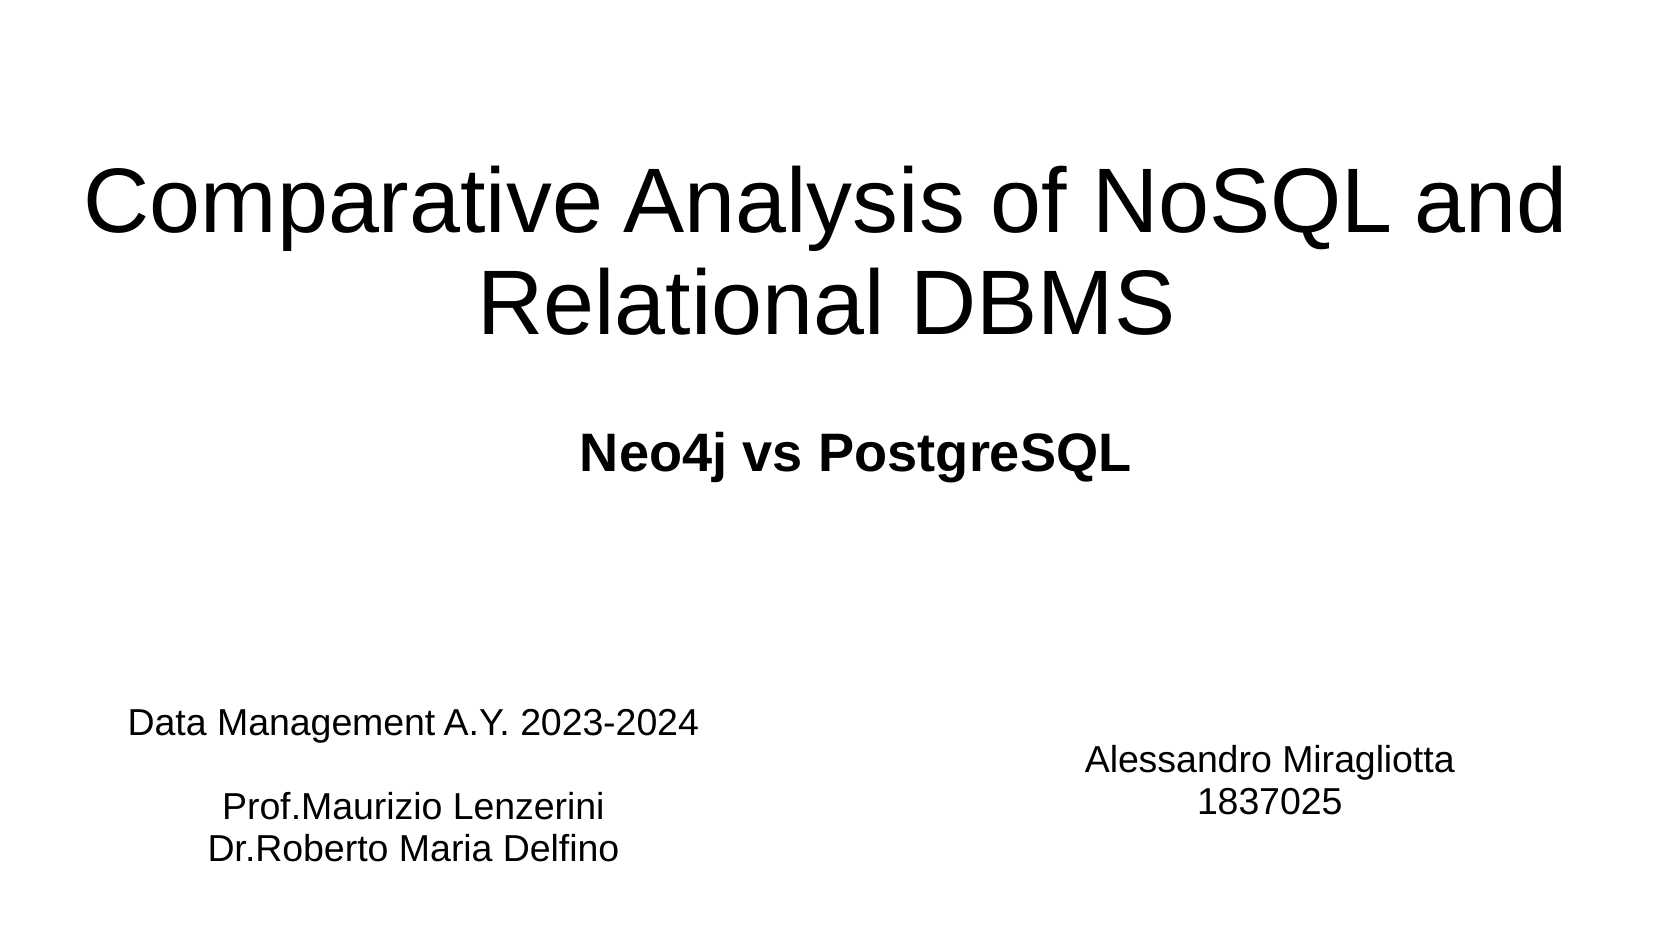

# Comparative Analysis of NoSQL and Relational DBMS
Neo4j vs PostgreSQL
Data Management A.Y. 2023-2024
Prof.Maurizio Lenzerini
Dr.Roberto Maria Delfino
Alessandro Miragliotta
1837025